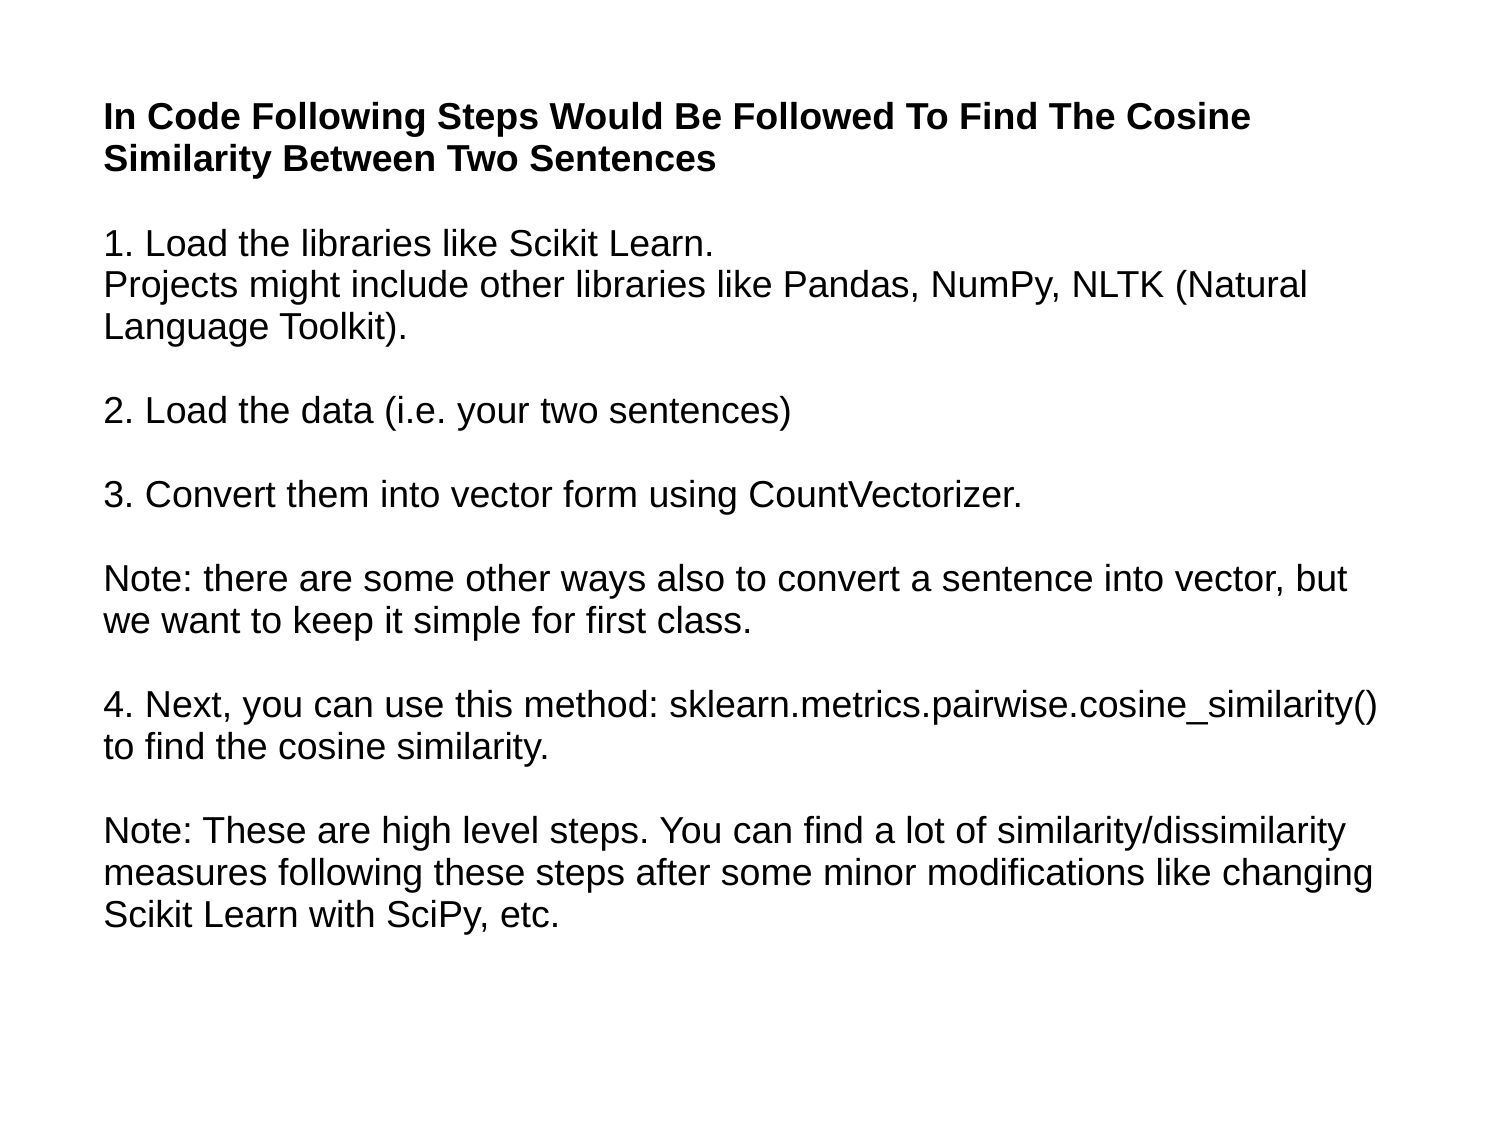

In Code Following Steps Would Be Followed To Find The Cosine Similarity Between Two Sentences
1. Load the libraries like Scikit Learn.
Projects might include other libraries like Pandas, NumPy, NLTK (Natural Language Toolkit).
2. Load the data (i.e. your two sentences)
3. Convert them into vector form using CountVectorizer.
Note: there are some other ways also to convert a sentence into vector, but we want to keep it simple for first class.
4. Next, you can use this method: sklearn.metrics.pairwise.cosine_similarity() to find the cosine similarity.
Note: These are high level steps. You can find a lot of similarity/dissimilarity measures following these steps after some minor modifications like changing Scikit Learn with SciPy, etc.